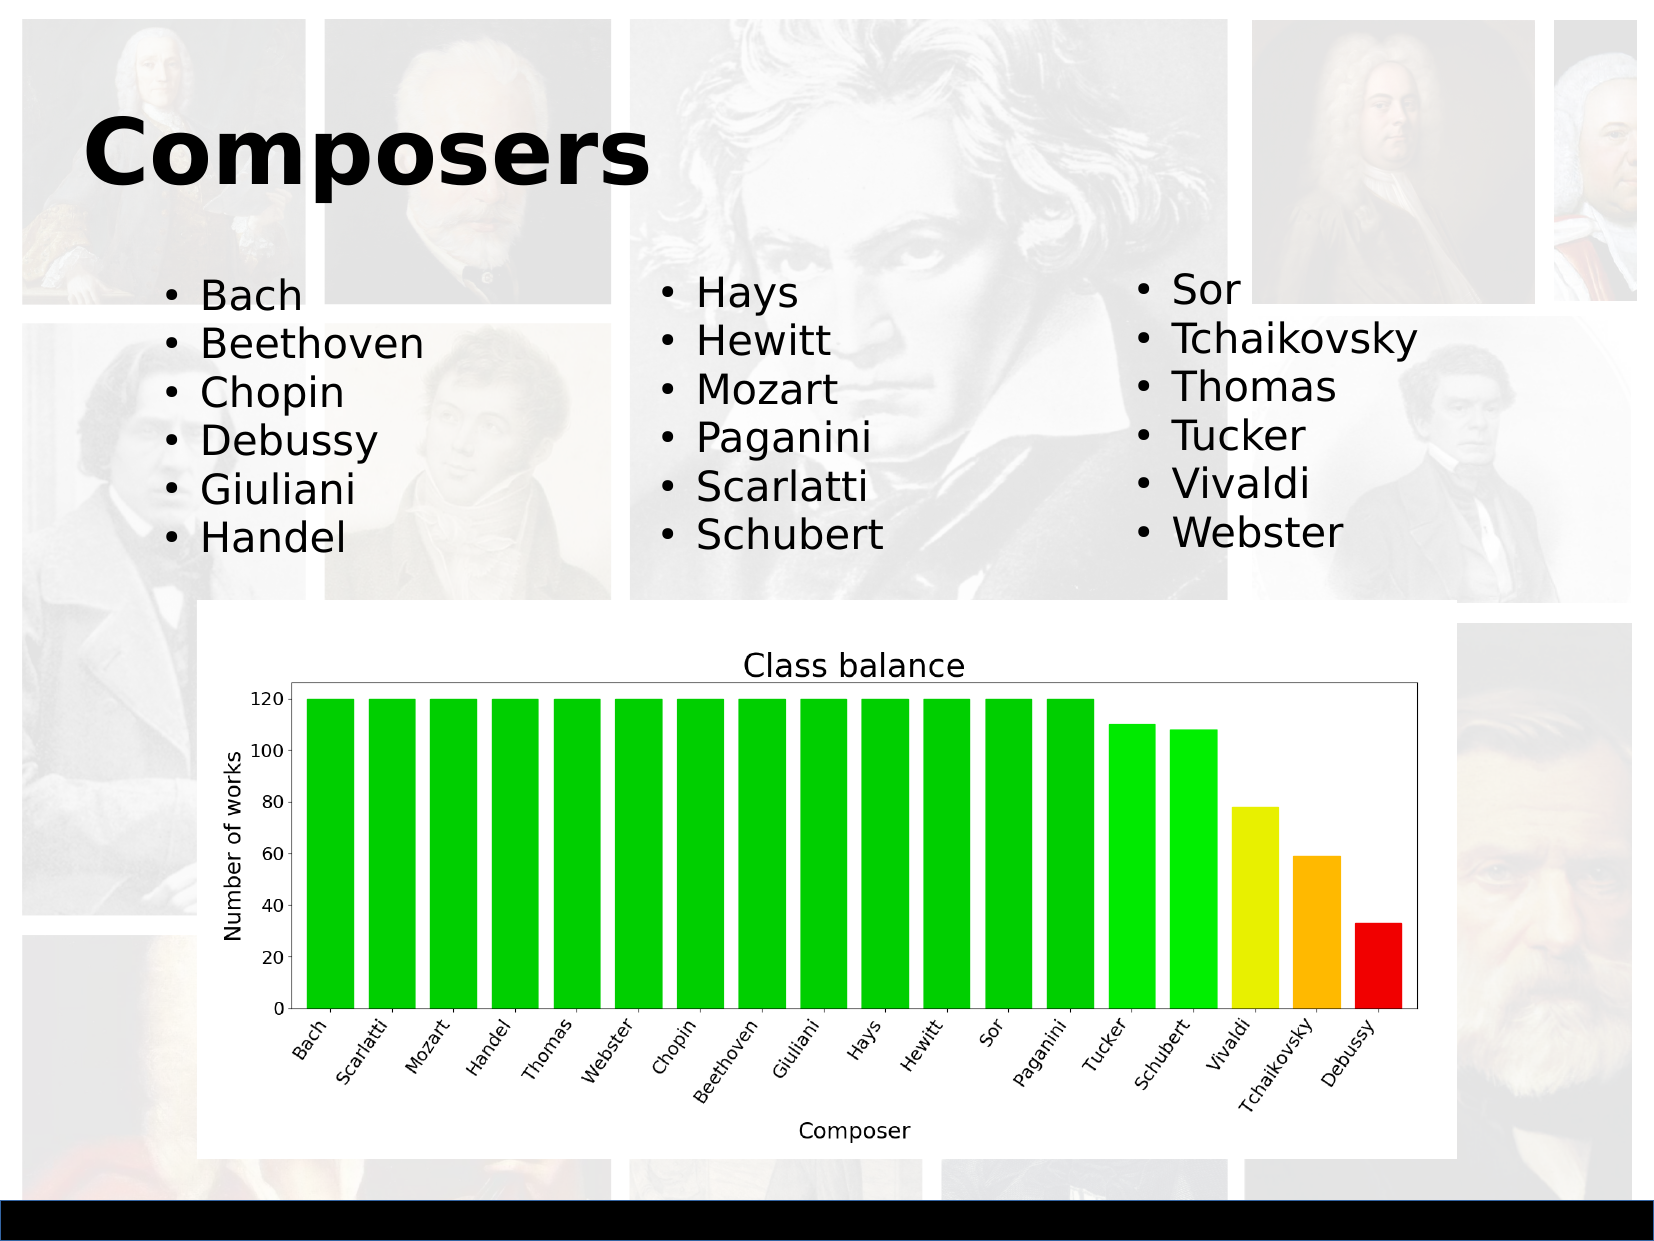

# Composers
Sor
Tchaikovsky
Thomas
Tucker
Vivaldi
Webster
Hays
Hewitt
Mozart
Paganini
Scarlatti
Schubert
Bach
Beethoven
Chopin
Debussy
Giuliani
Handel